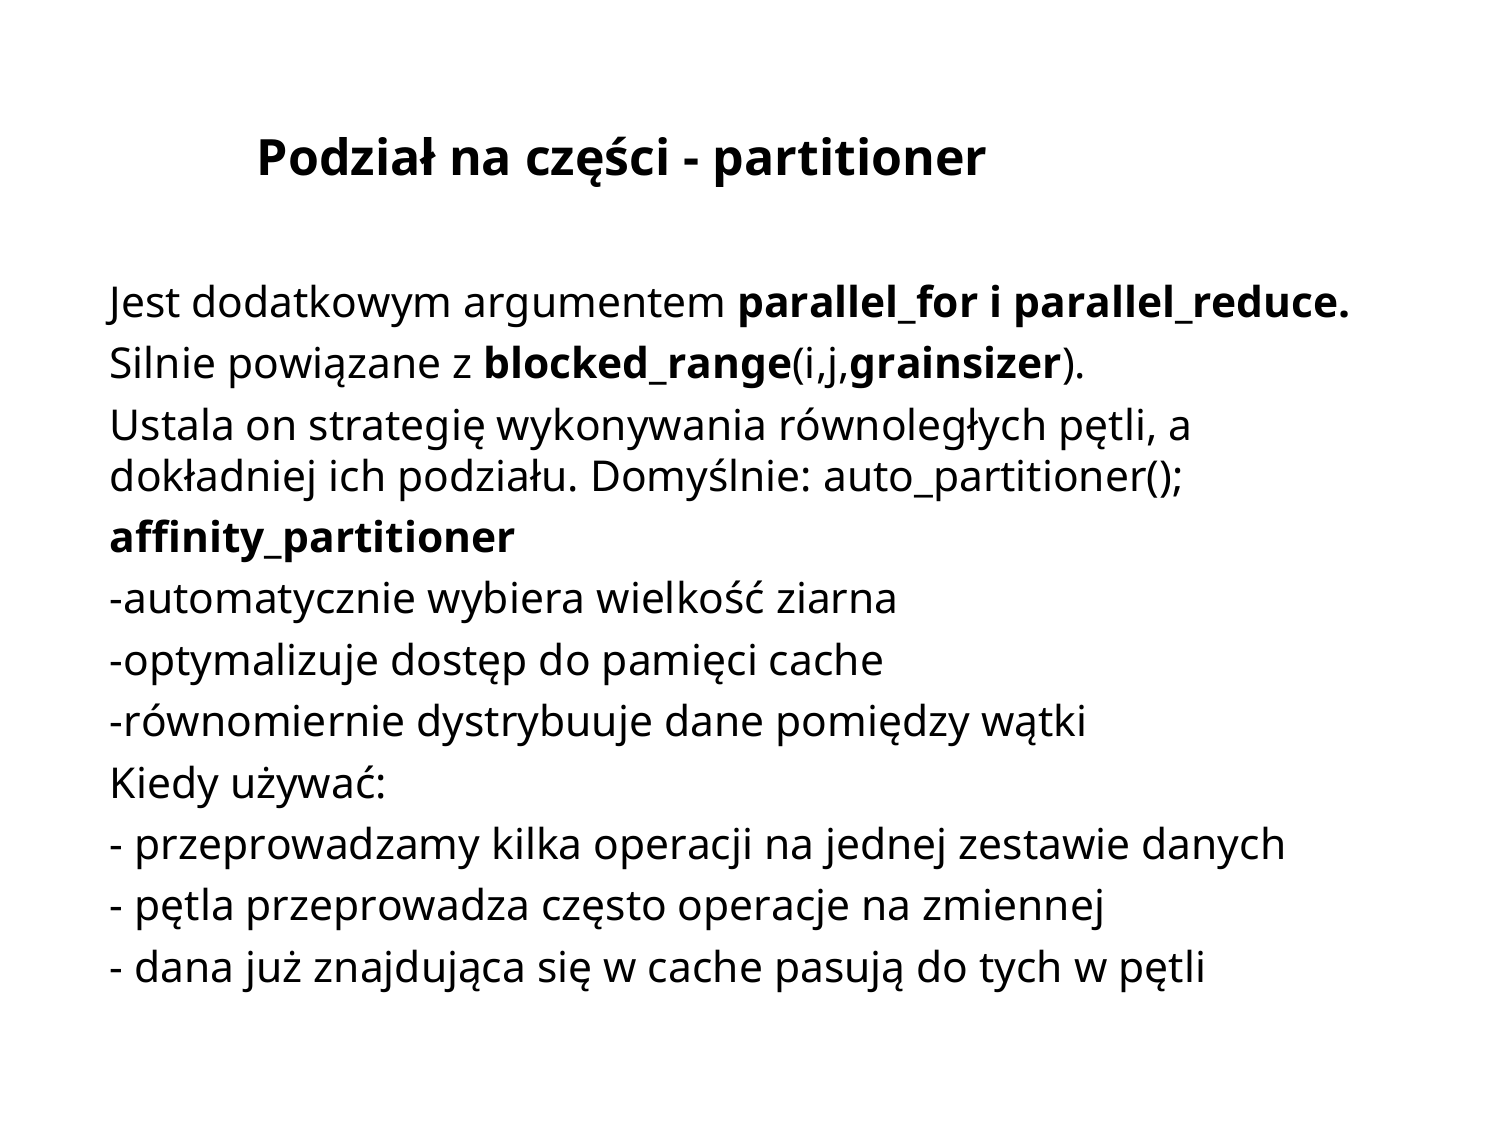

# Podział na części - partitioner
Jest dodatkowym argumentem parallel_for i parallel_reduce.
Silnie powiązane z blocked_range(i,j,grainsizer).
Ustala on strategię wykonywania równoległych pętli, a dokładniej ich podziału. Domyślnie: auto_partitioner();
affinity_partitioner
-automatycznie wybiera wielkość ziarna
-optymalizuje dostęp do pamięci cache
-równomiernie dystrybuuje dane pomiędzy wątki
Kiedy używać:
- przeprowadzamy kilka operacji na jednej zestawie danych
- pętla przeprowadza często operacje na zmiennej
- dana już znajdująca się w cache pasują do tych w pętli